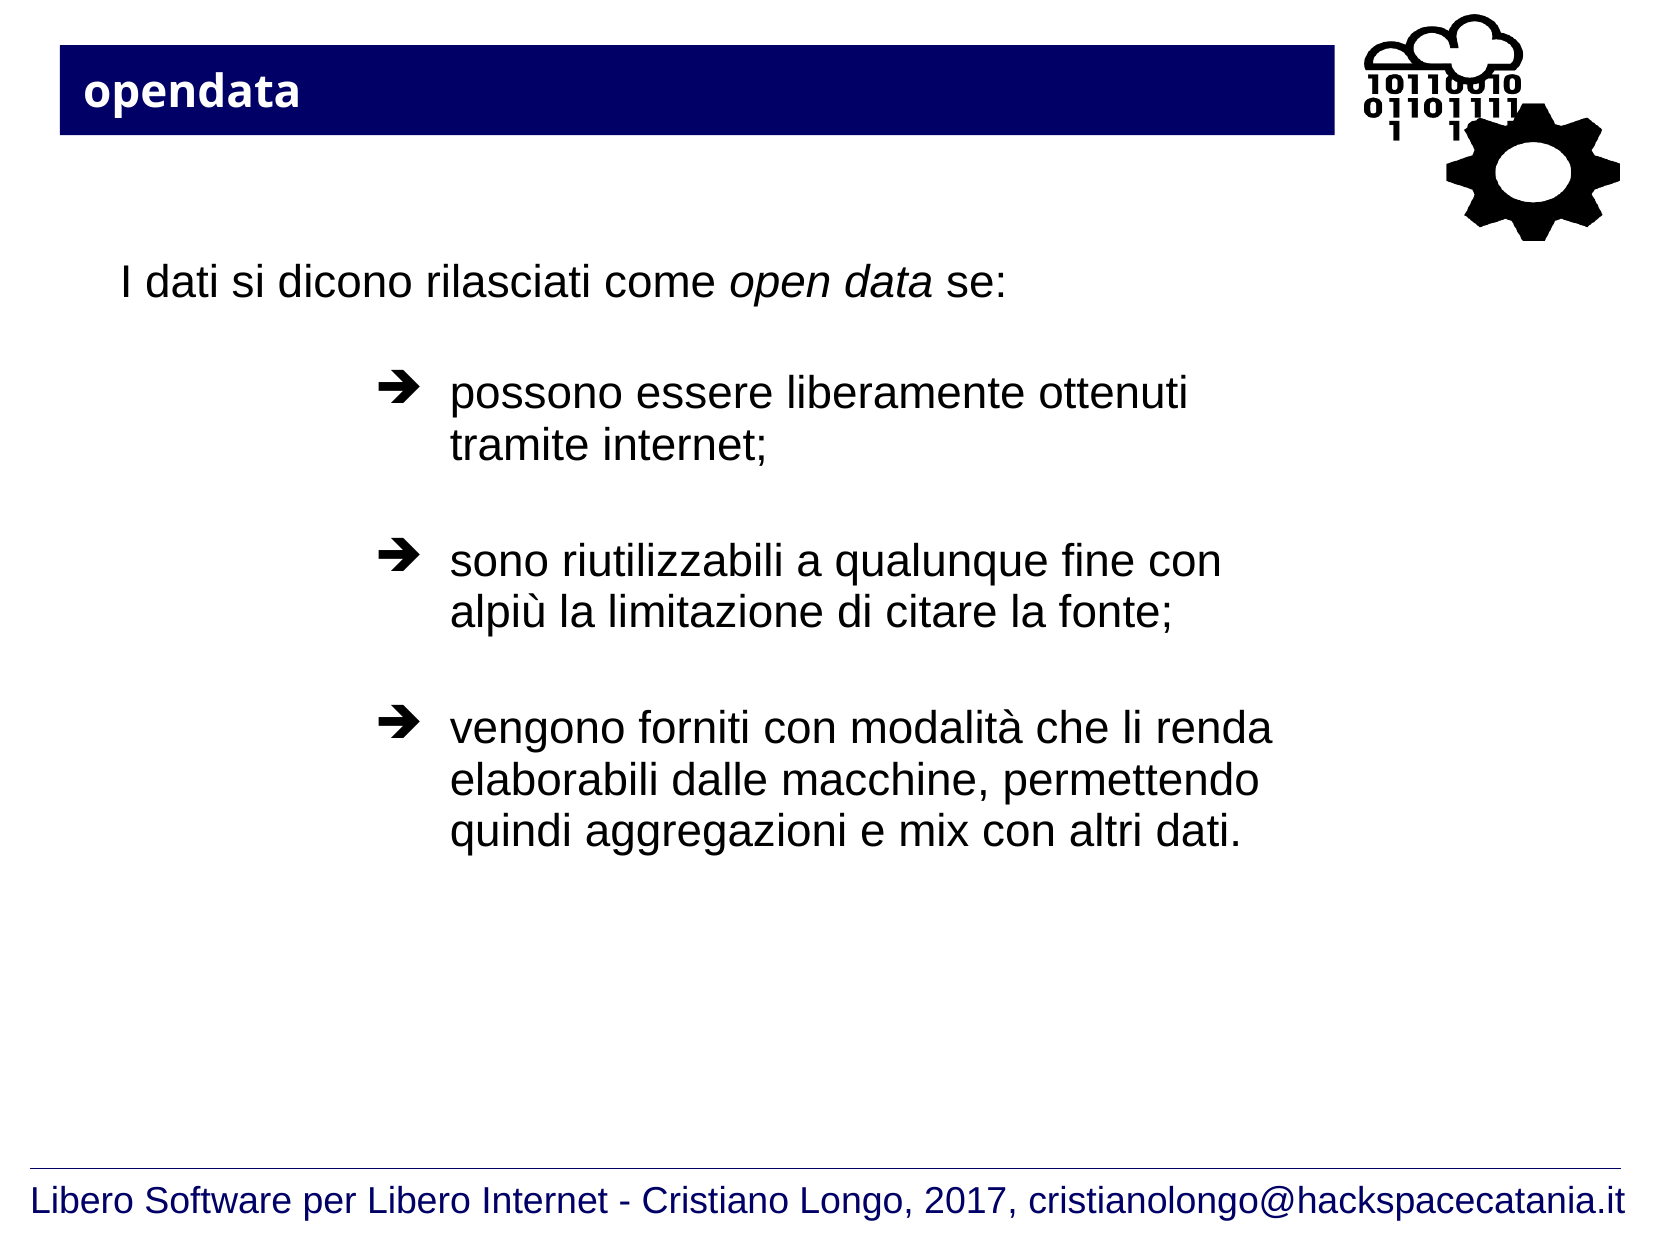

# opendata
I dati si dicono rilasciati come open data se:
possono essere liberamente ottenuti tramite internet;
sono riutilizzabili a qualunque fine con alpiù la limitazione di citare la fonte;
vengono forniti con modalità che li renda elaborabili dalle macchine, permettendo quindi aggregazioni e mix con altri dati.
Libero Software per Libero Internet - Cristiano Longo, 2017, cristianolongo@hackspacecatania.it